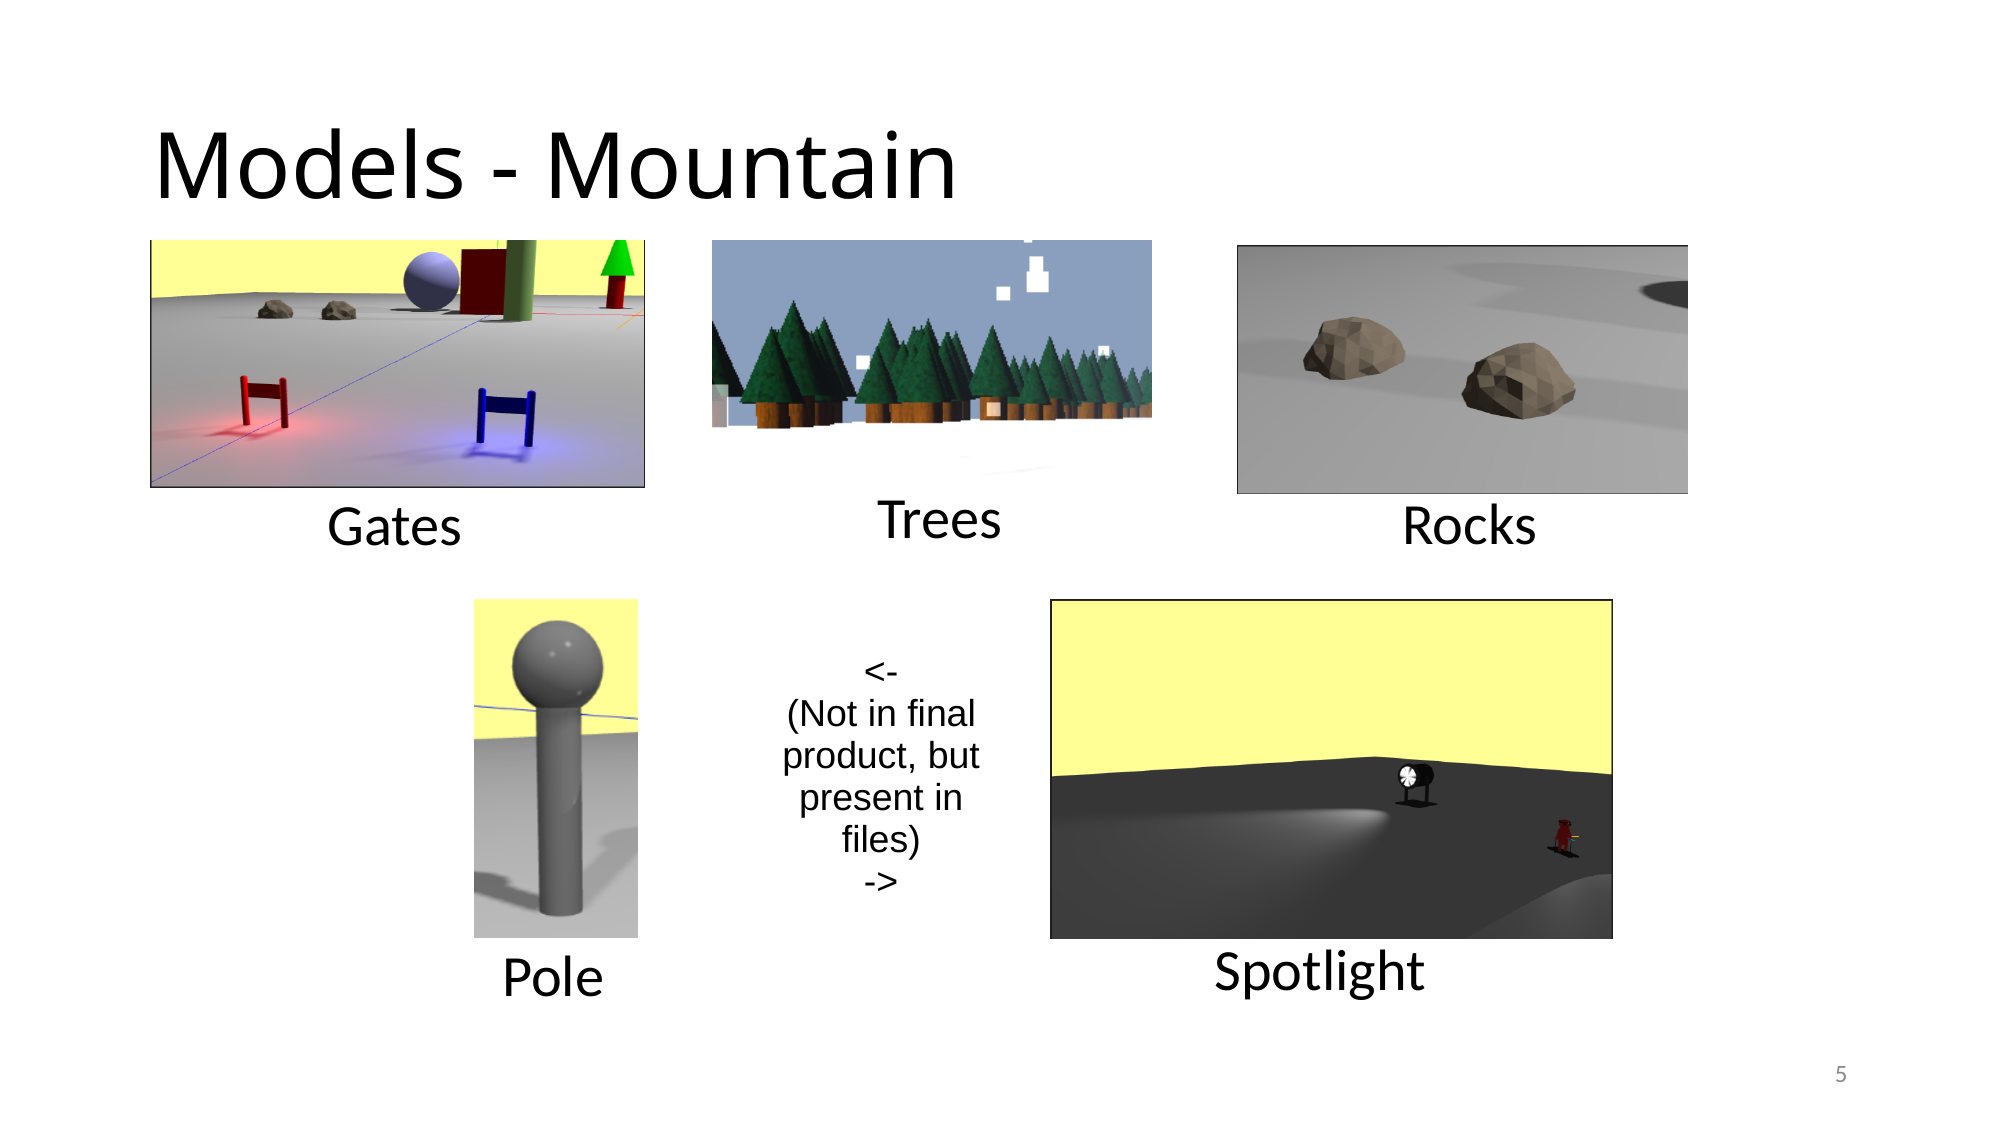

# Models - Mountain
Gates
Trees
Rocks
<-
(Not in final product, but present in files)
->
Spotlight
Pole
5